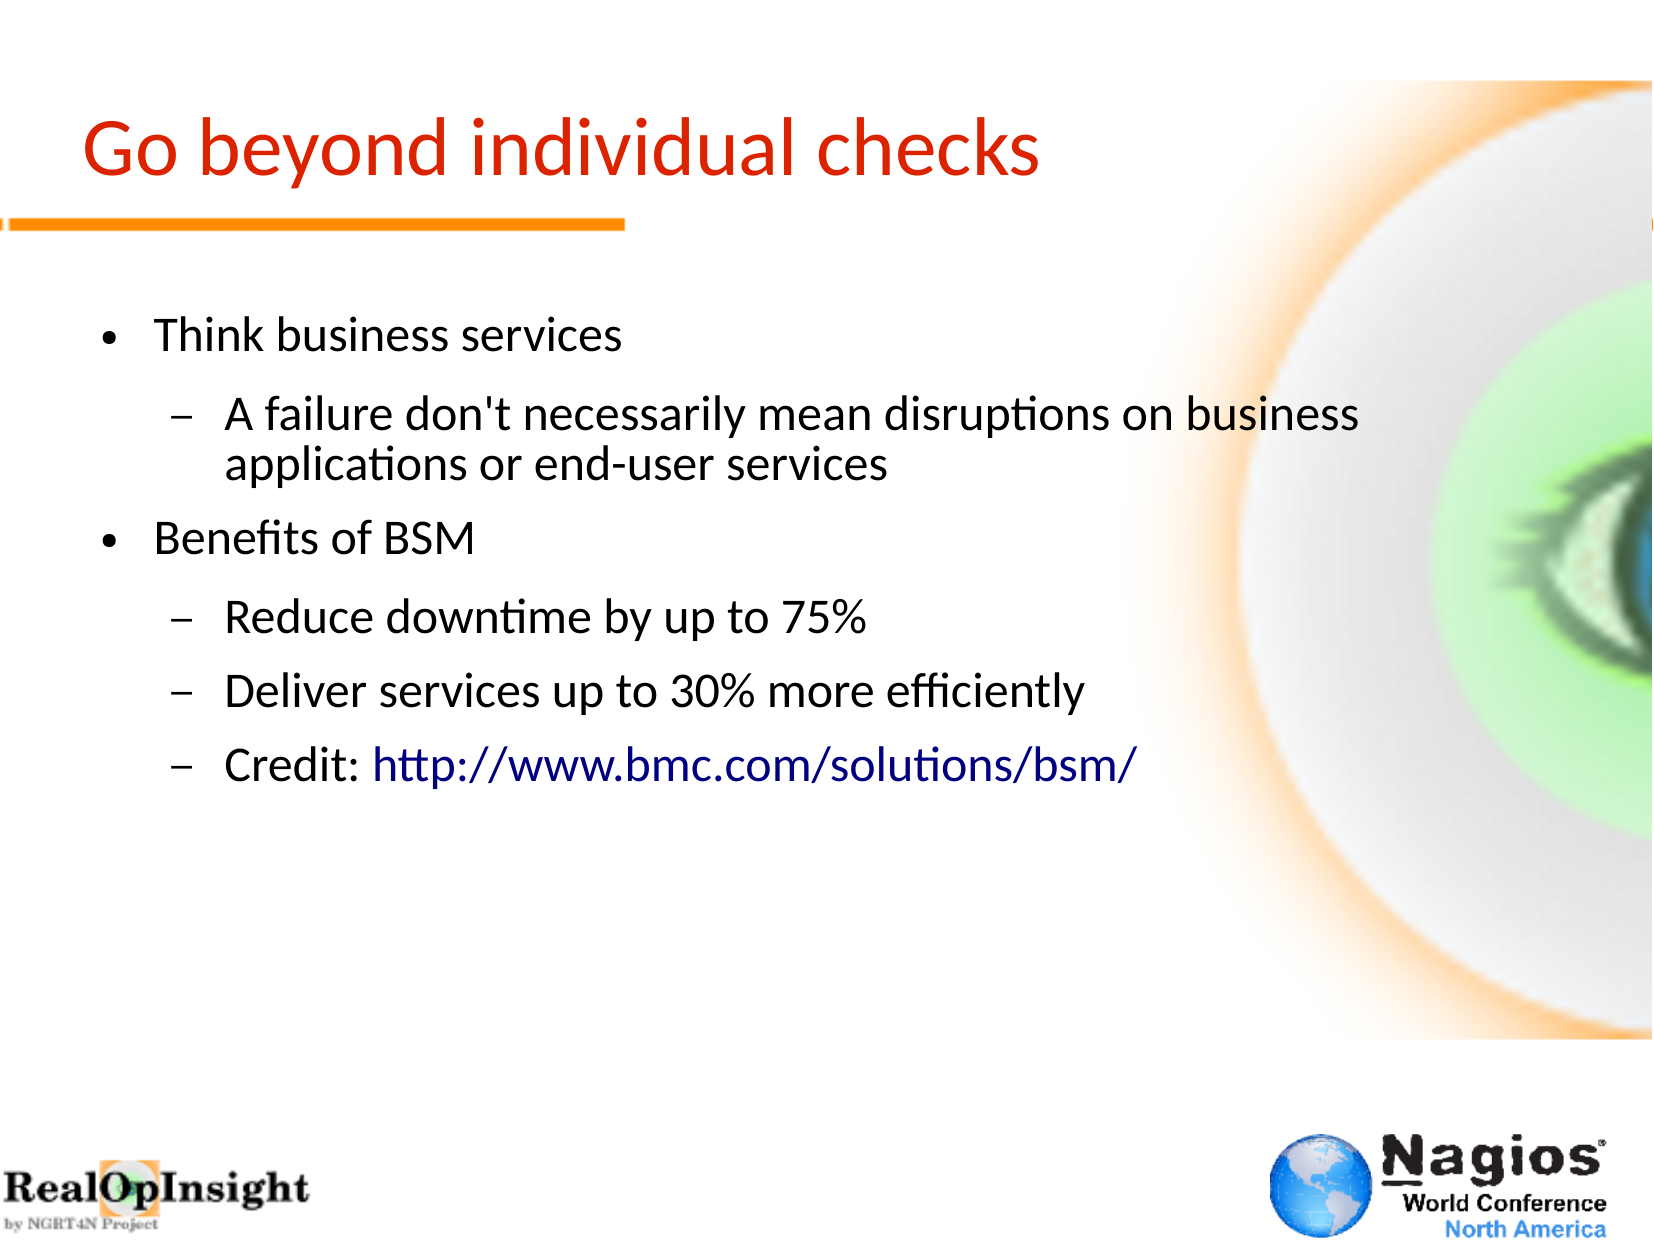

# Go beyond individual checks
Think business services
A failure don't necessarily mean disruptions on business applications or end-user services
Benefits of BSM
Reduce downtime by up to 75%
Deliver services up to 30% more efficiently
Credit: http://www.bmc.com/solutions/bsm/